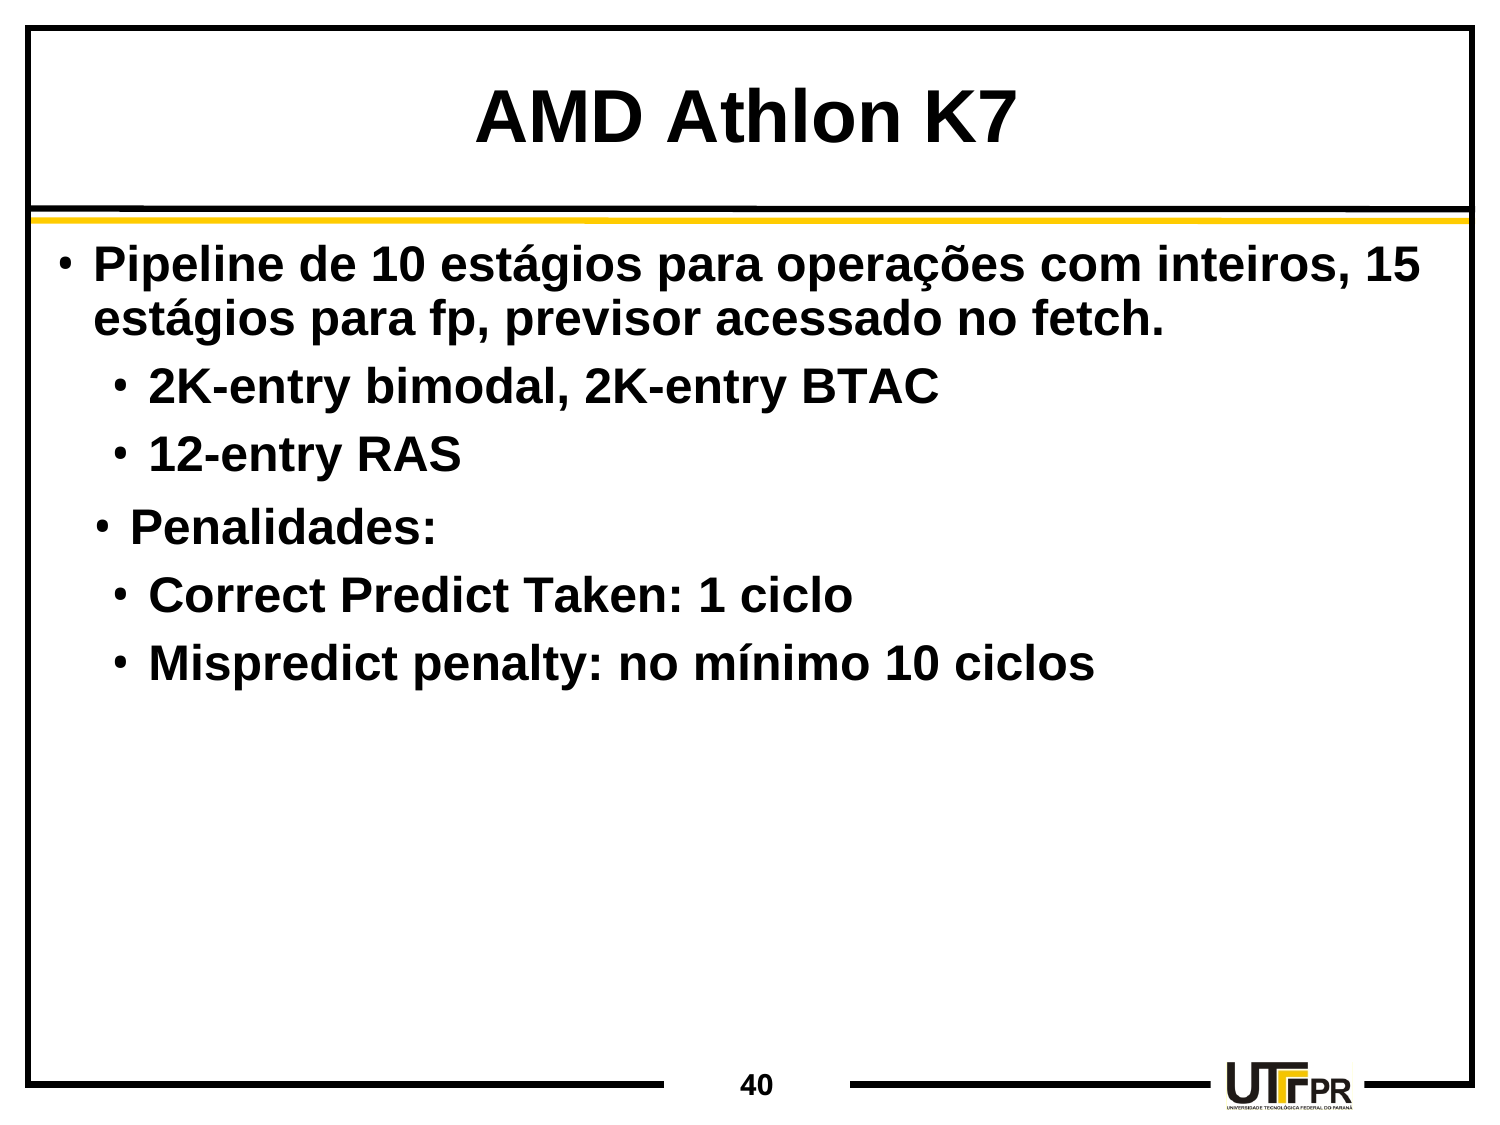

AMD Athlon K7
# Pipeline de 10 estágios para operações com inteiros, 15 estágios para fp, previsor acessado no fetch.
2K-entry bimodal, 2K-entry BTAC
12-entry RAS
Penalidades:
Correct Predict Taken: 1 ciclo
Mispredict penalty: no mínimo 10 ciclos